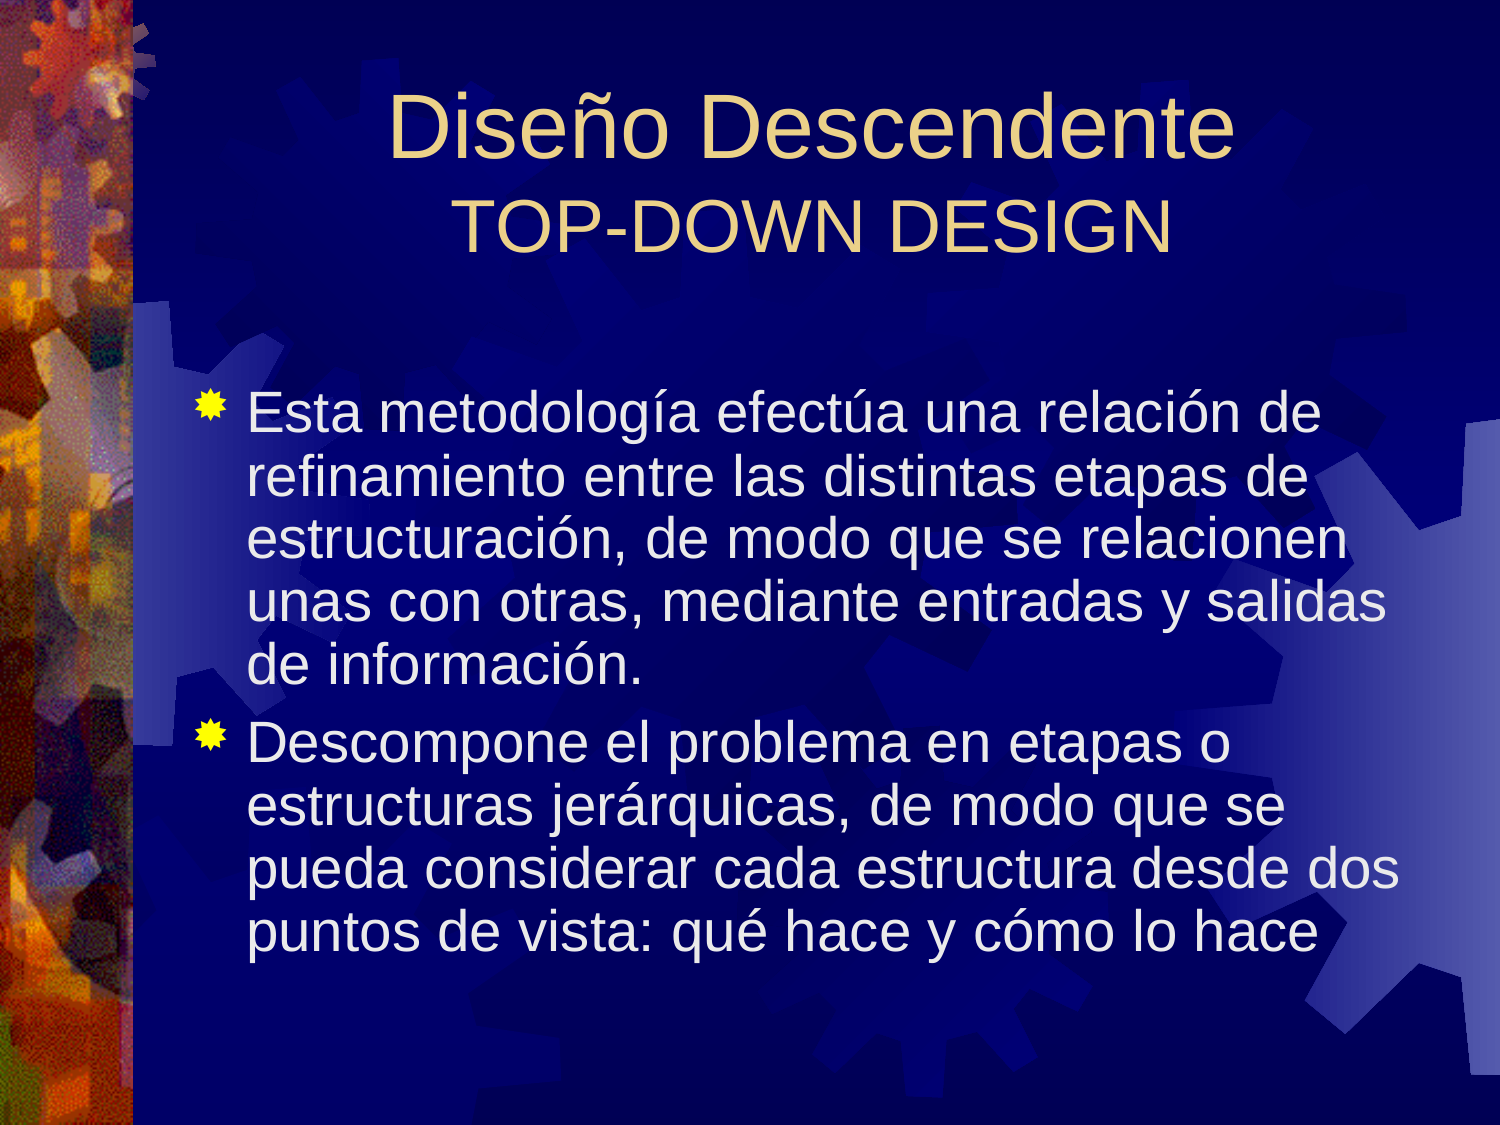

Diseño Descendente
TOP-DOWN DESIGN
Esta metodología efectúa una relación de refinamiento entre las distintas etapas de estructuración, de modo que se relacionen unas con otras, mediante entradas y salidas de información.
Descompone el problema en etapas o estructuras jerárquicas, de modo que se pueda considerar cada estructura desde dos puntos de vista: qué hace y cómo lo hace